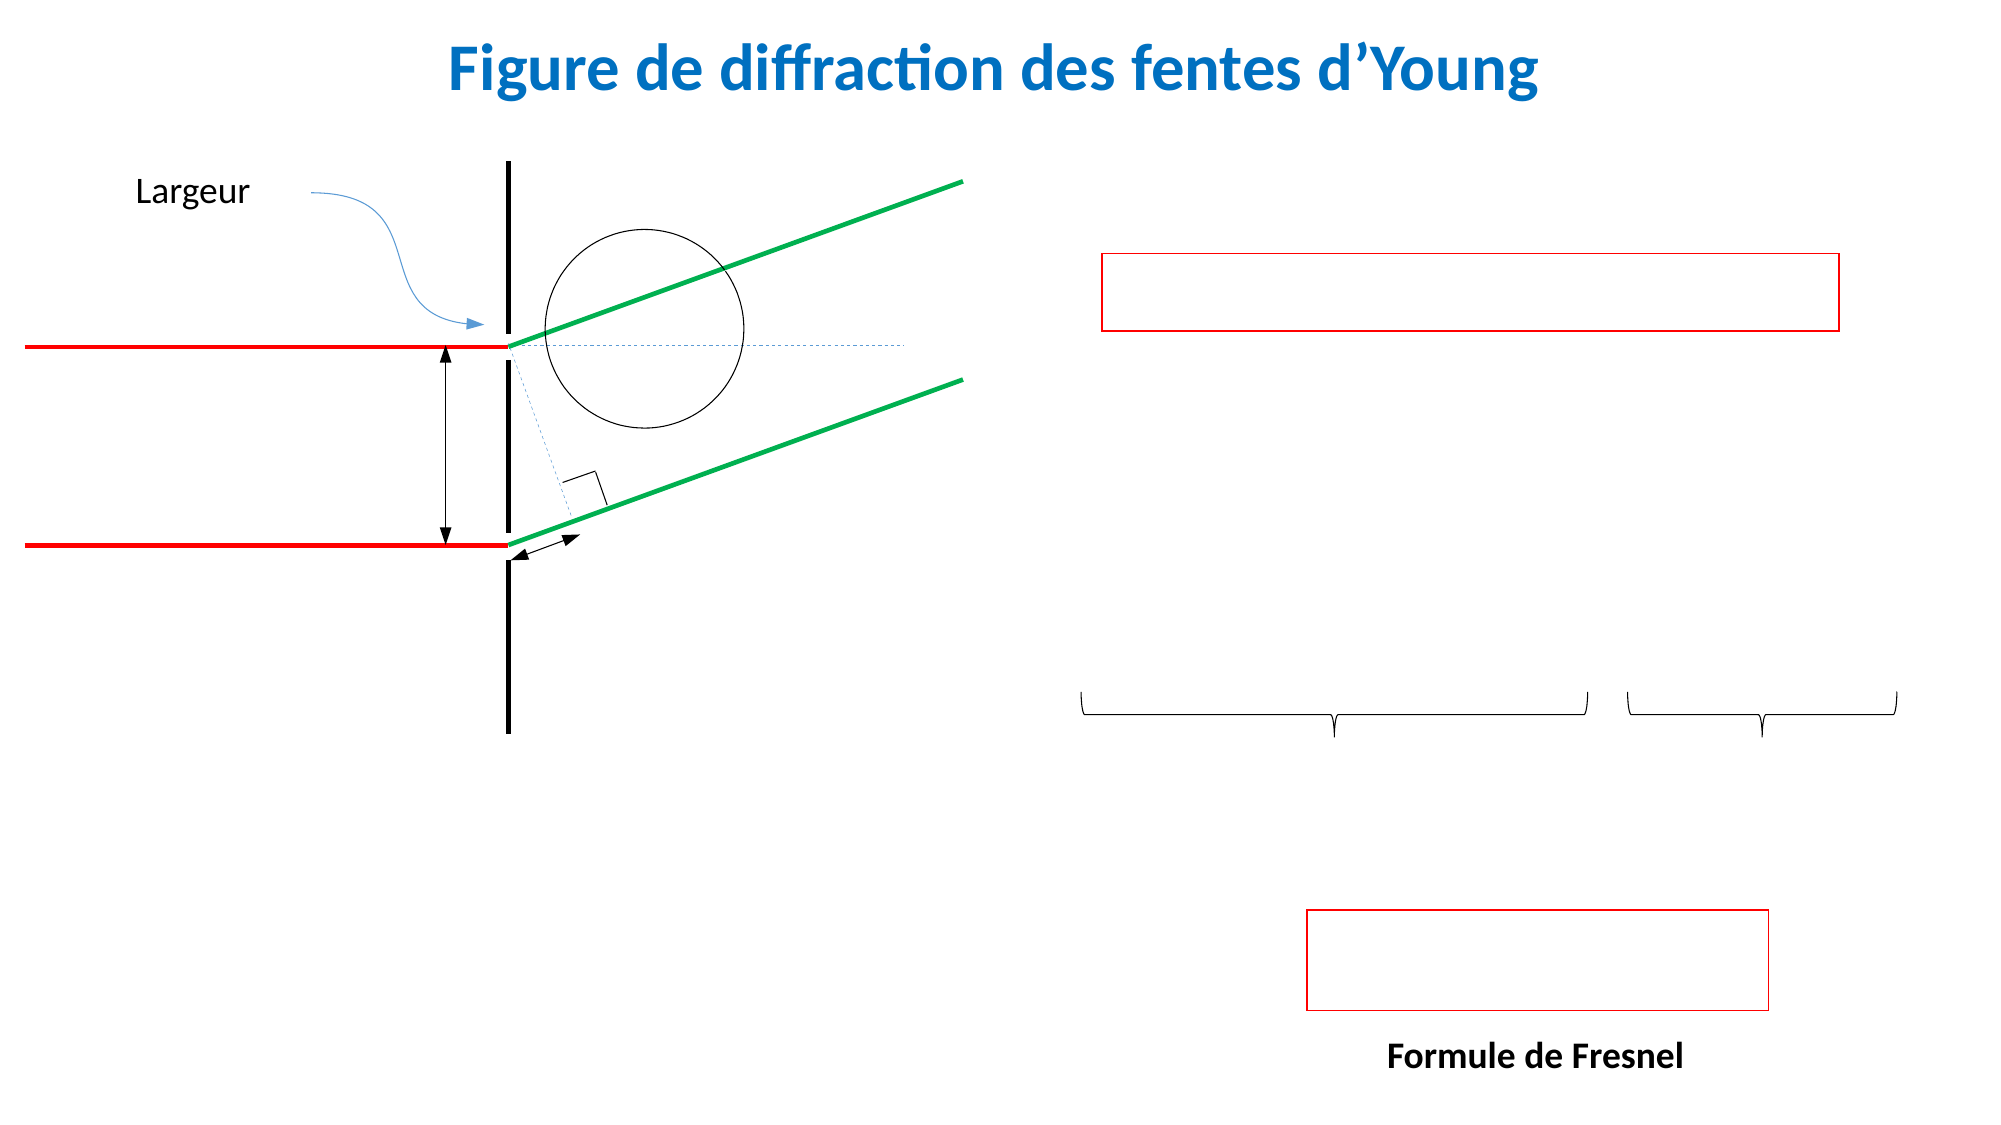

Figure de diffraction des fentes d’Young
Largeur
Formule de Fresnel